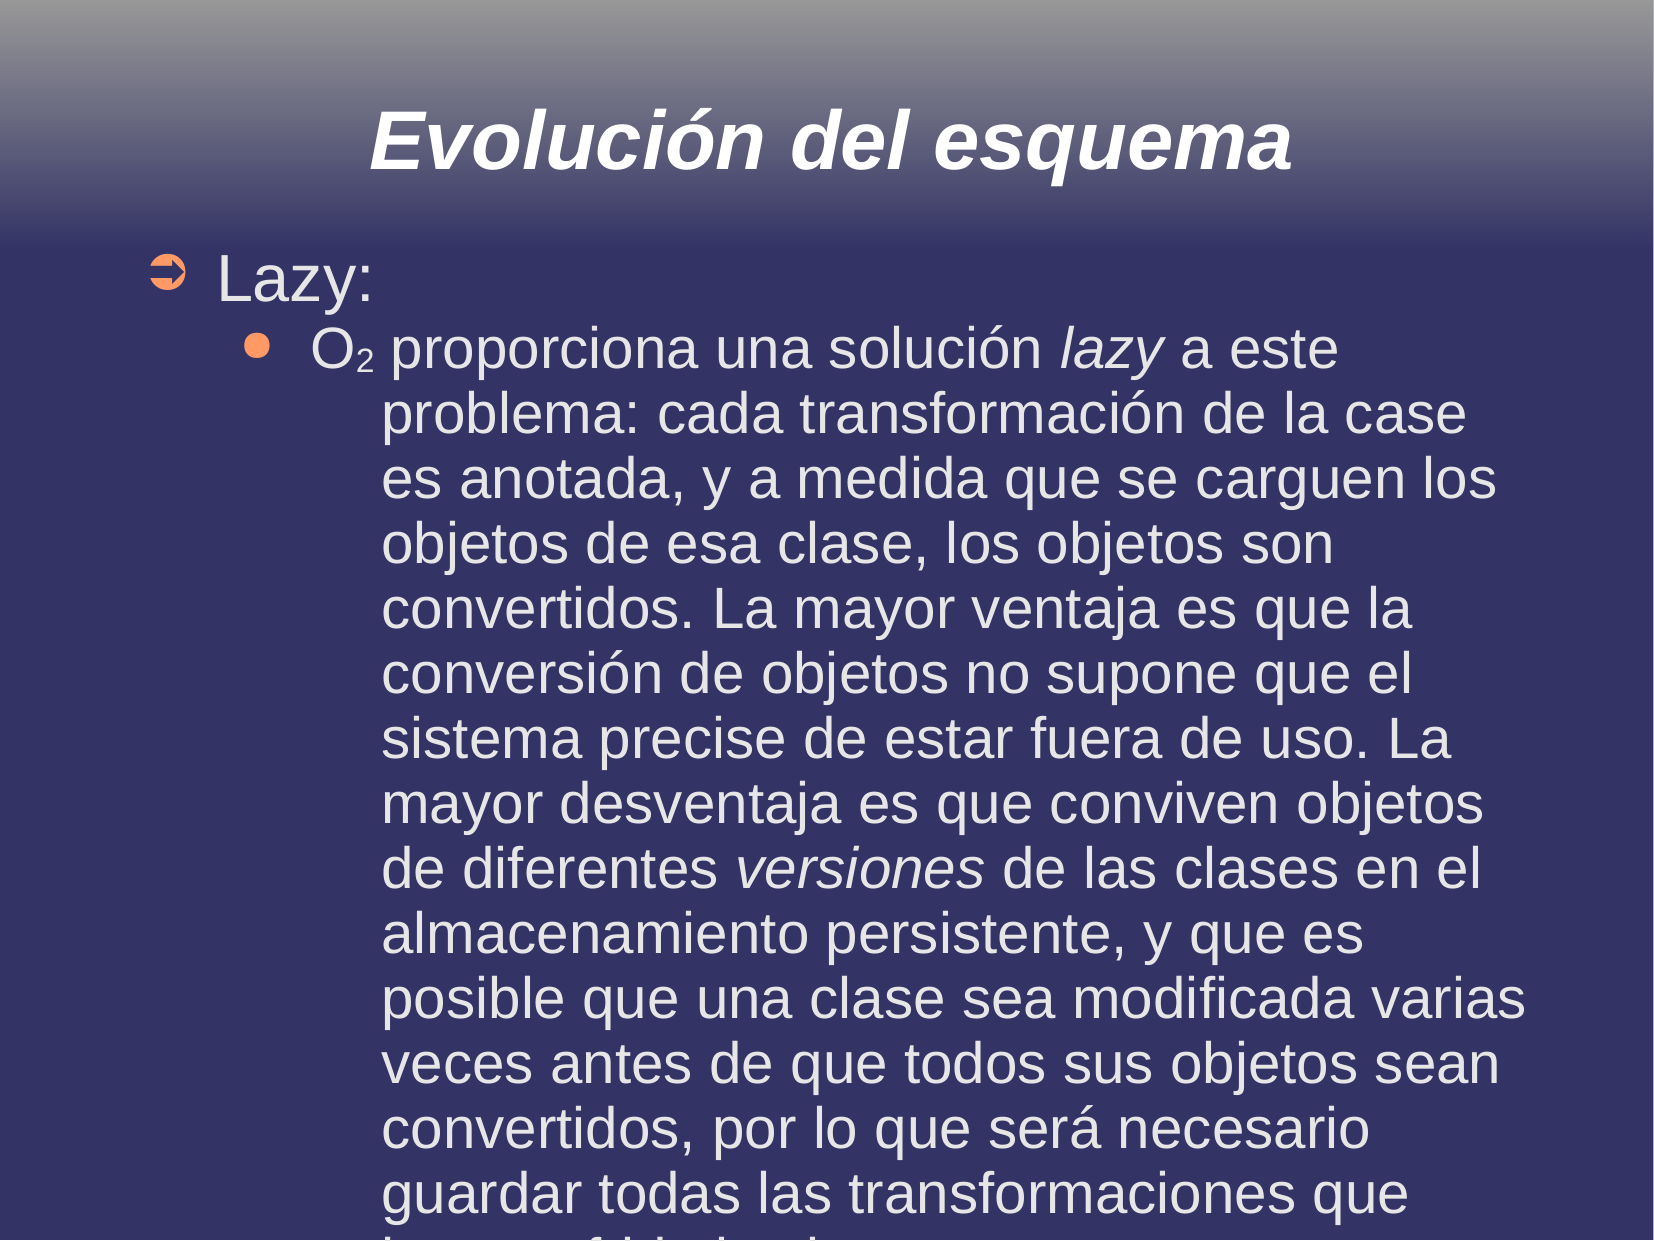

# Evolución del esquema
Lazy:
O2 proporciona una solución lazy a este problema: cada transformación de la case es anotada, y a medida que se carguen los objetos de esa clase, los objetos son convertidos. La mayor ventaja es que la conversión de objetos no supone que el sistema precise de estar fuera de uso. La mayor desventaja es que conviven objetos de diferentes versiones de las clases en el almacenamiento persistente, y que es posible que una clase sea modificada varias veces antes de que todos sus objetos sean convertidos, por lo que será necesario guardar todas las transformaciones que haya sufrido la clase.